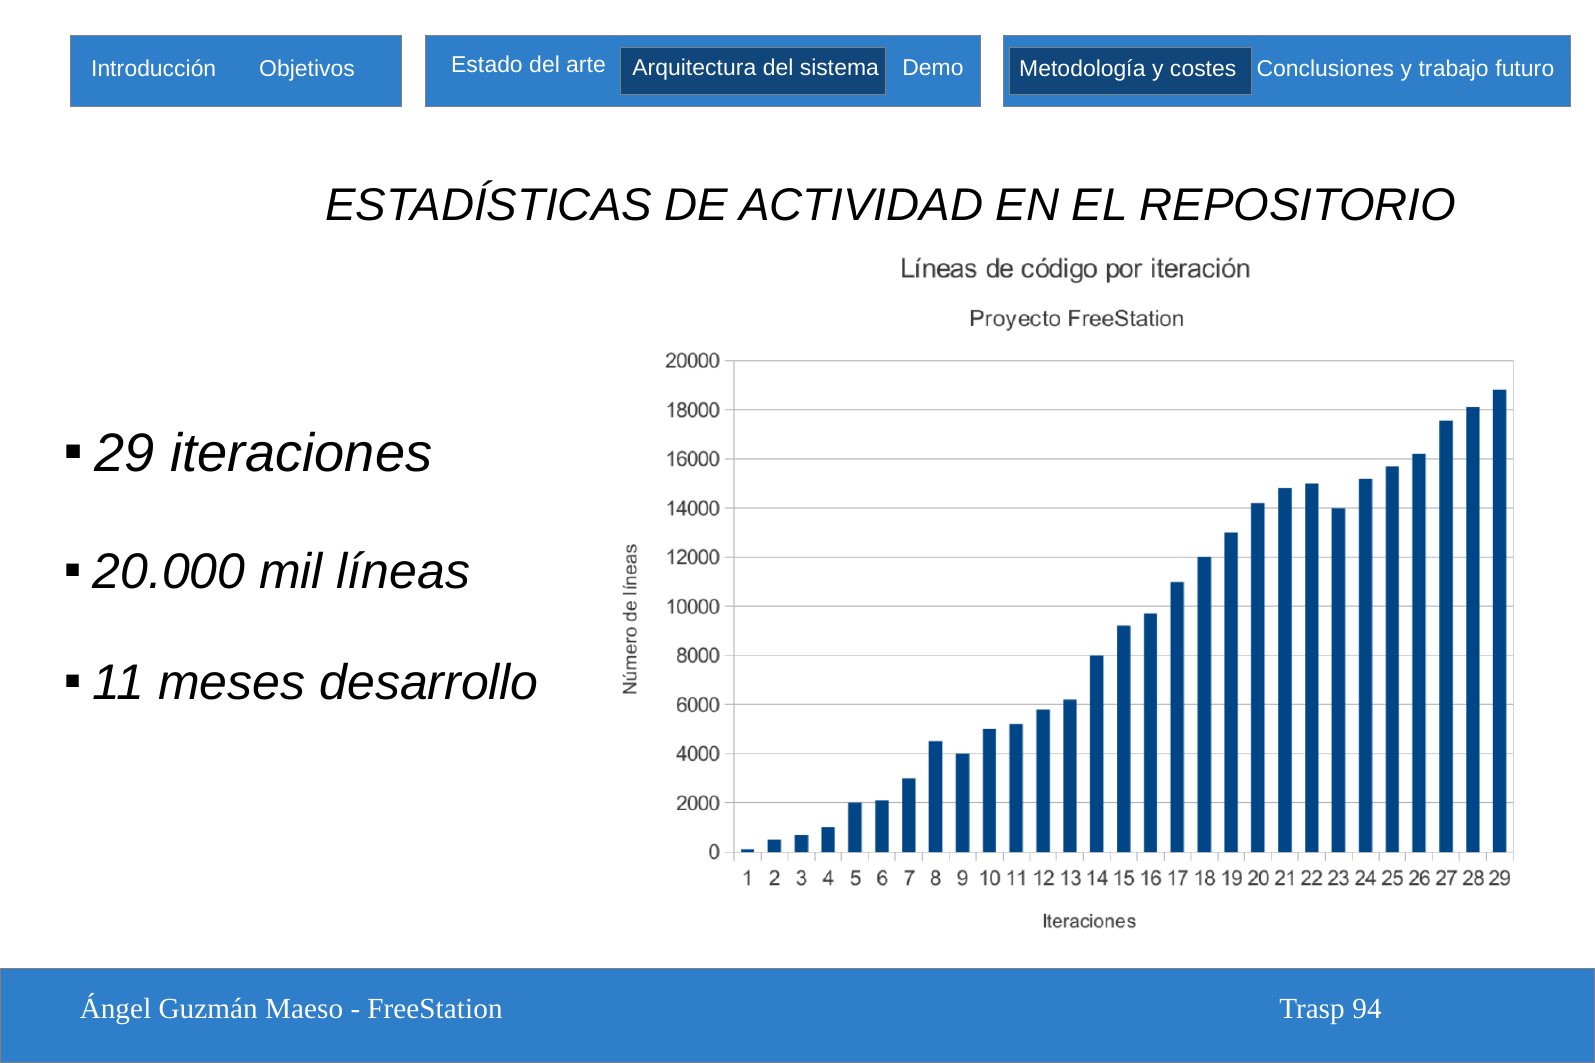

Metodología y costes
Metodología y costes
Conclusiones y trabajo futuro
Conclusiones y trabajo futuro
Conclusiones y trabajo futuro
Introducción
# Objetivos
Estado del arte
Estado del arte
Arquitectura del sistema
Arquitectura del sistema
Demo
Demo
ESTADÍSTICAS DE ACTIVIDAD EN EL REPOSITORIO
 29 iteraciones
 20.000 mil líneas
 11 meses desarrollo
94